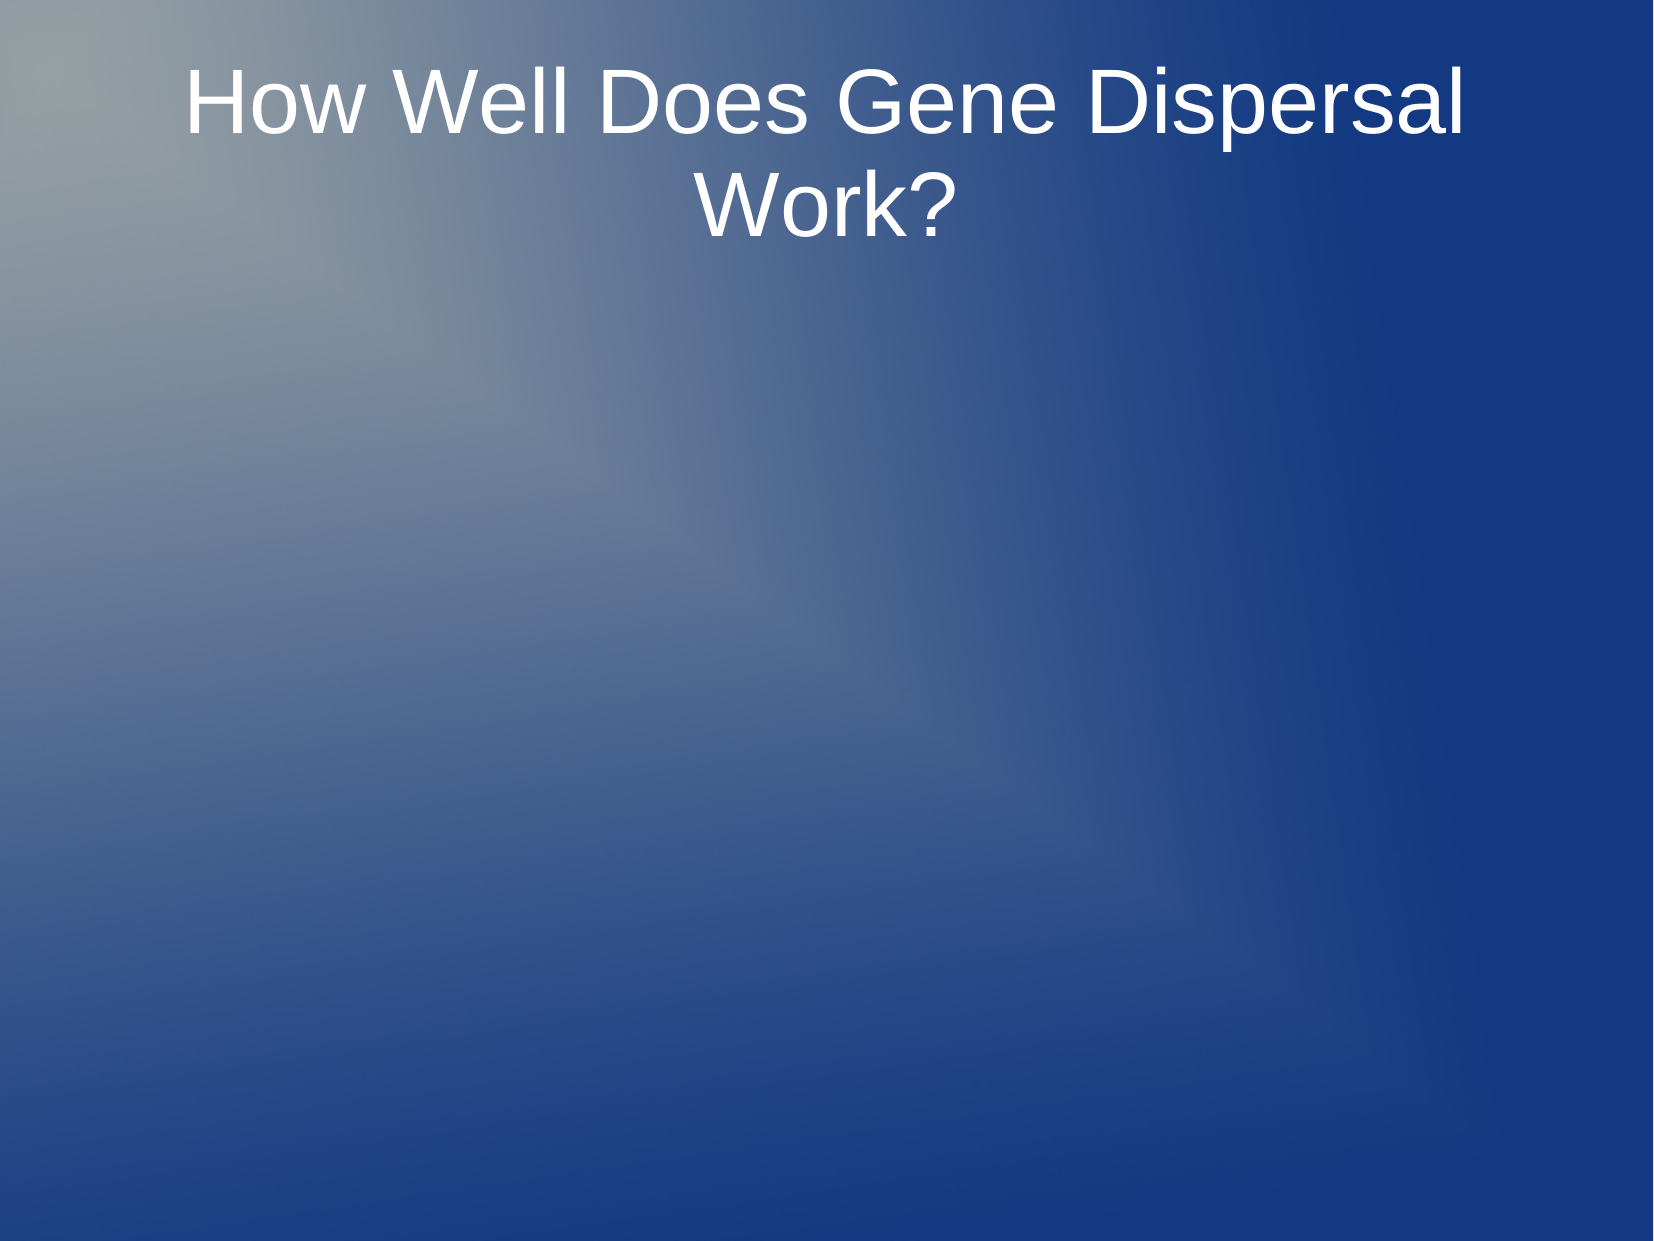

# How Well Does Gene Dispersal Work?